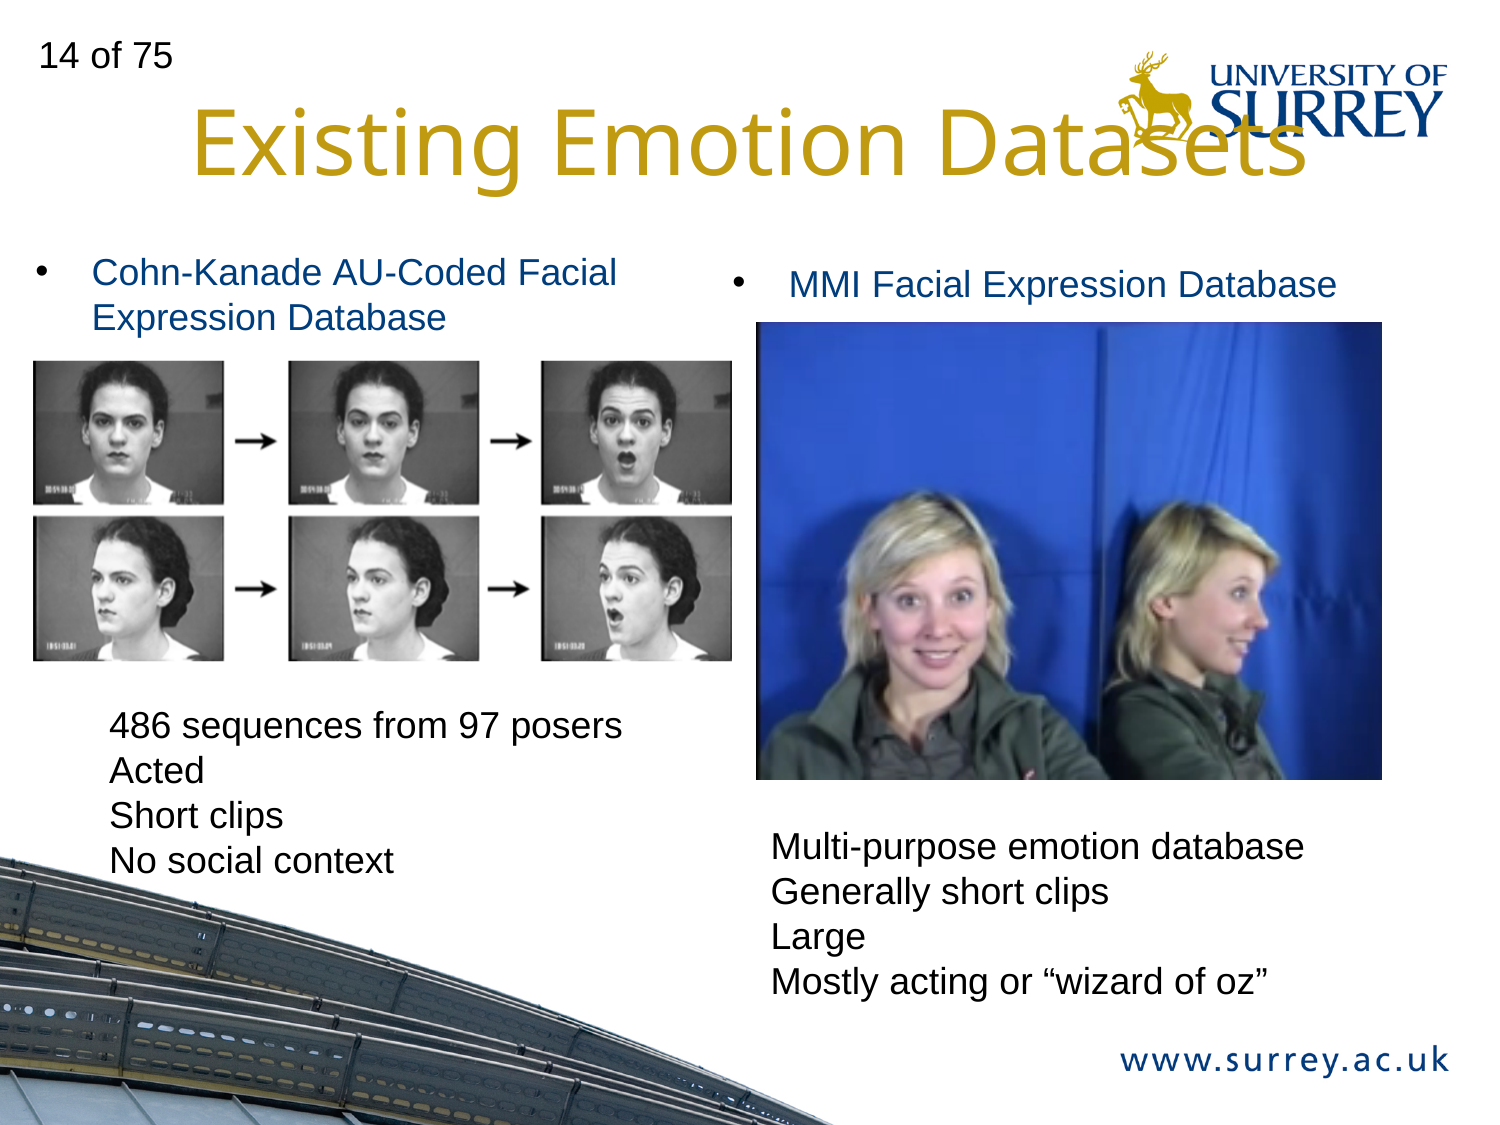

# Existing Emotion Datasets
Cohn-Kanade AU-Coded Facial Expression Database
MMI Facial Expression Database
486 sequences from 97 posers
Acted
Short clips
No social context
Multi-purpose emotion database
Generally short clips
Large
Mostly acting or “wizard of oz”